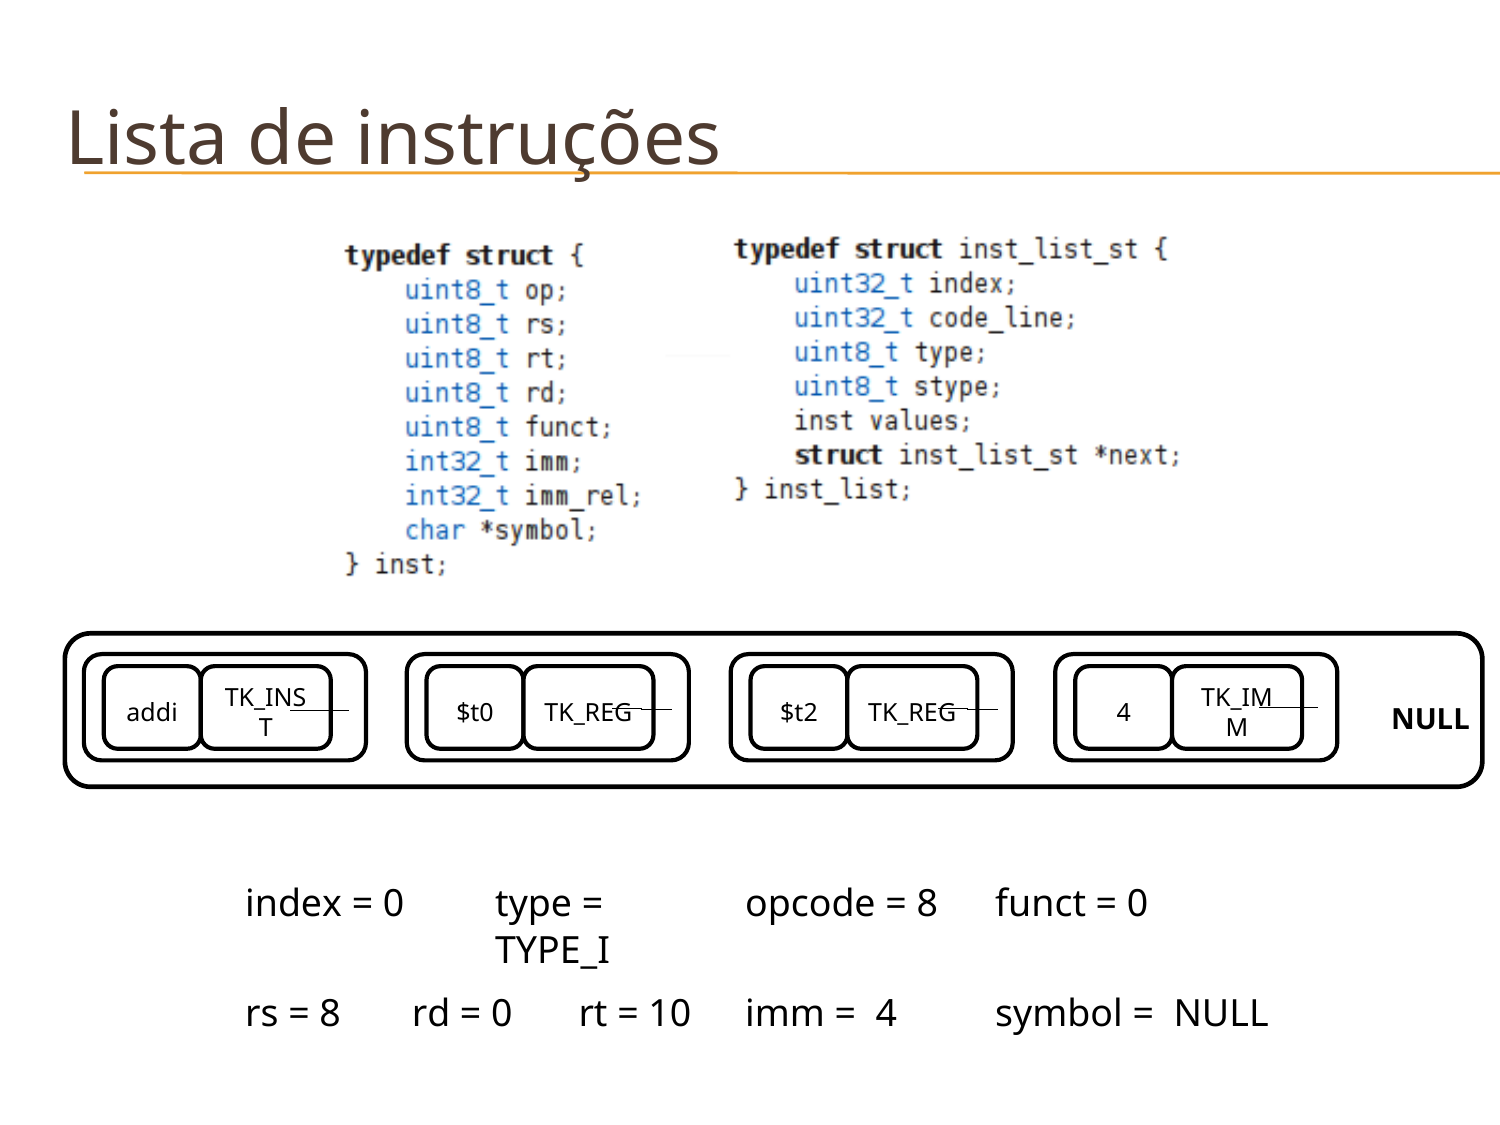

# Lista de instruções
addi
TK_INST
$t0
TK_REG
$t2
TK_REG
4
TK_IMM
NULL
| index = 0 | | type = TYPE\_I | | opcode = 8 | funct = 0 |
| --- | --- | --- | --- | --- | --- |
| rs = 8 | rd = 0 | | rt = 10 | imm = 4 | symbol = NULL |